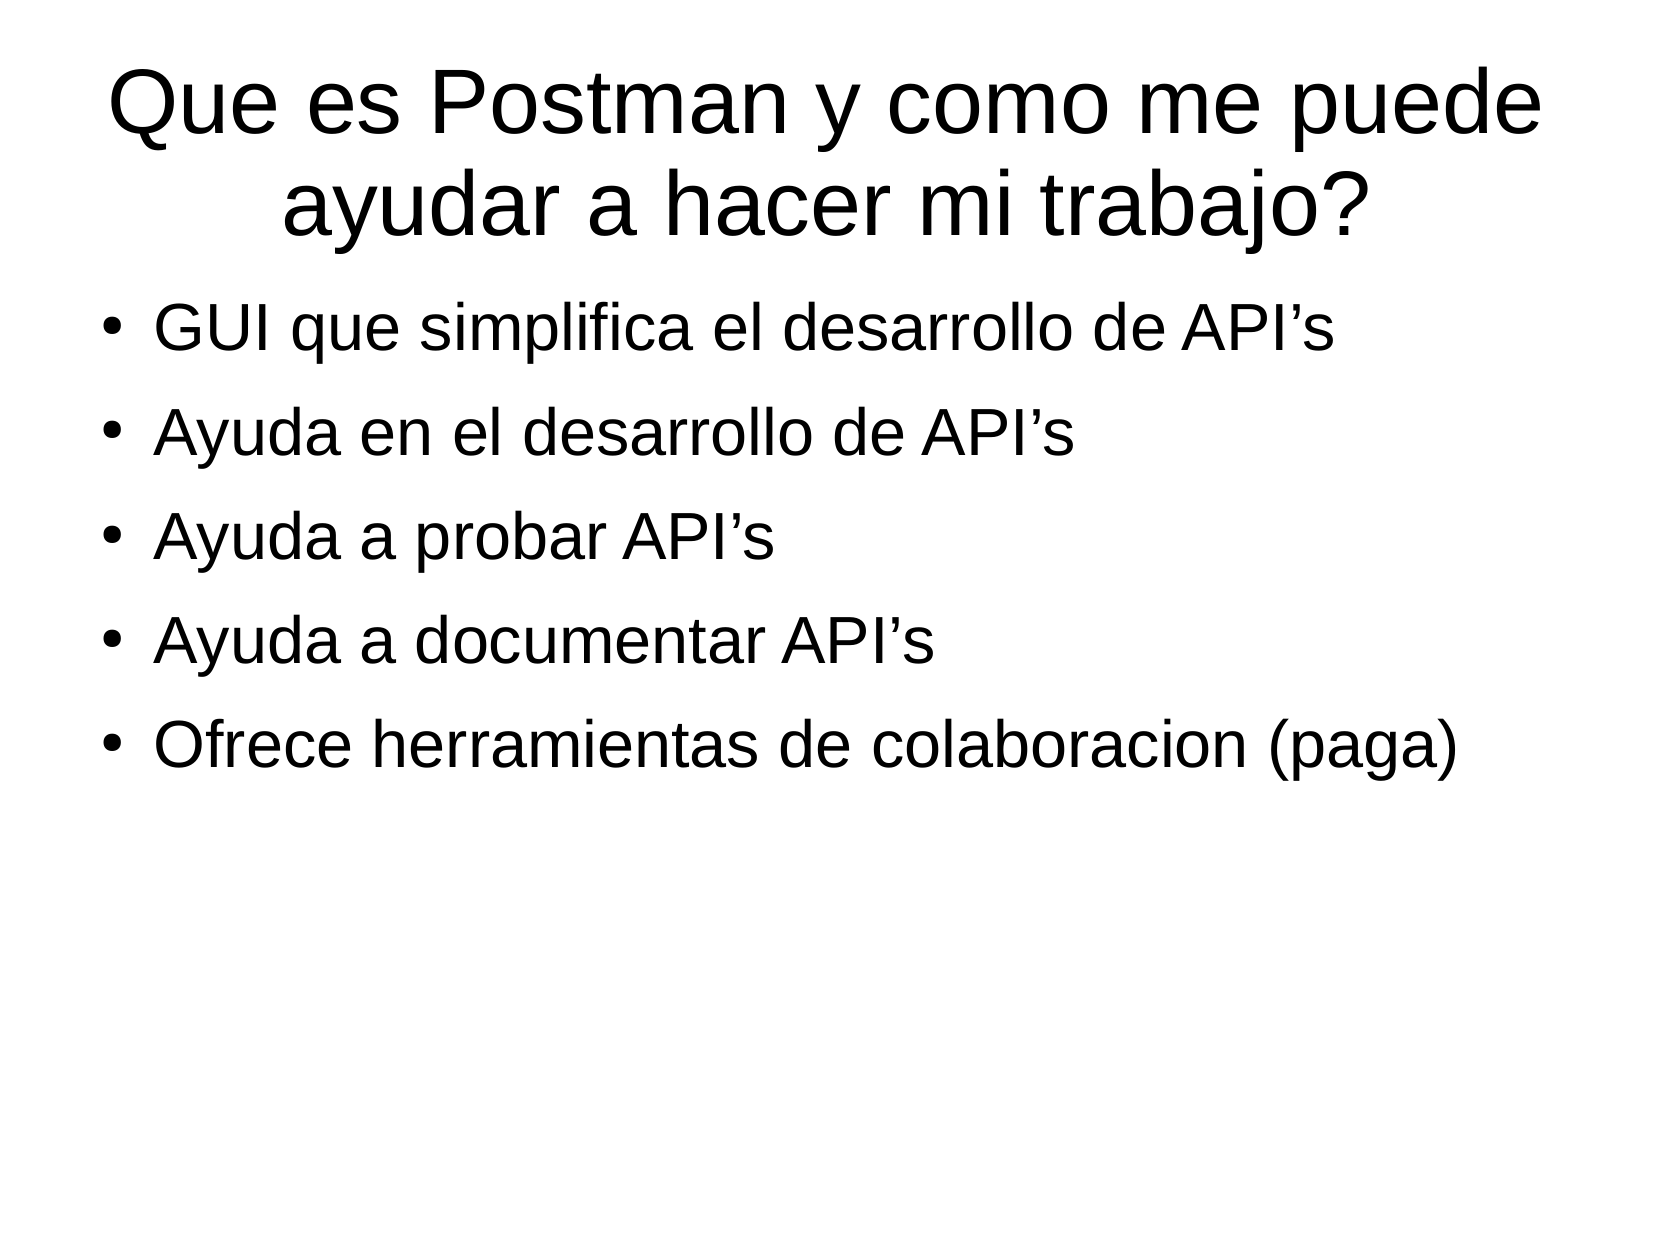

# Que es Postman y como me puede ayudar a hacer mi trabajo?
GUI que simplifica el desarrollo de API’s
Ayuda en el desarrollo de API’s
Ayuda a probar API’s
Ayuda a documentar API’s
Ofrece herramientas de colaboracion (paga)